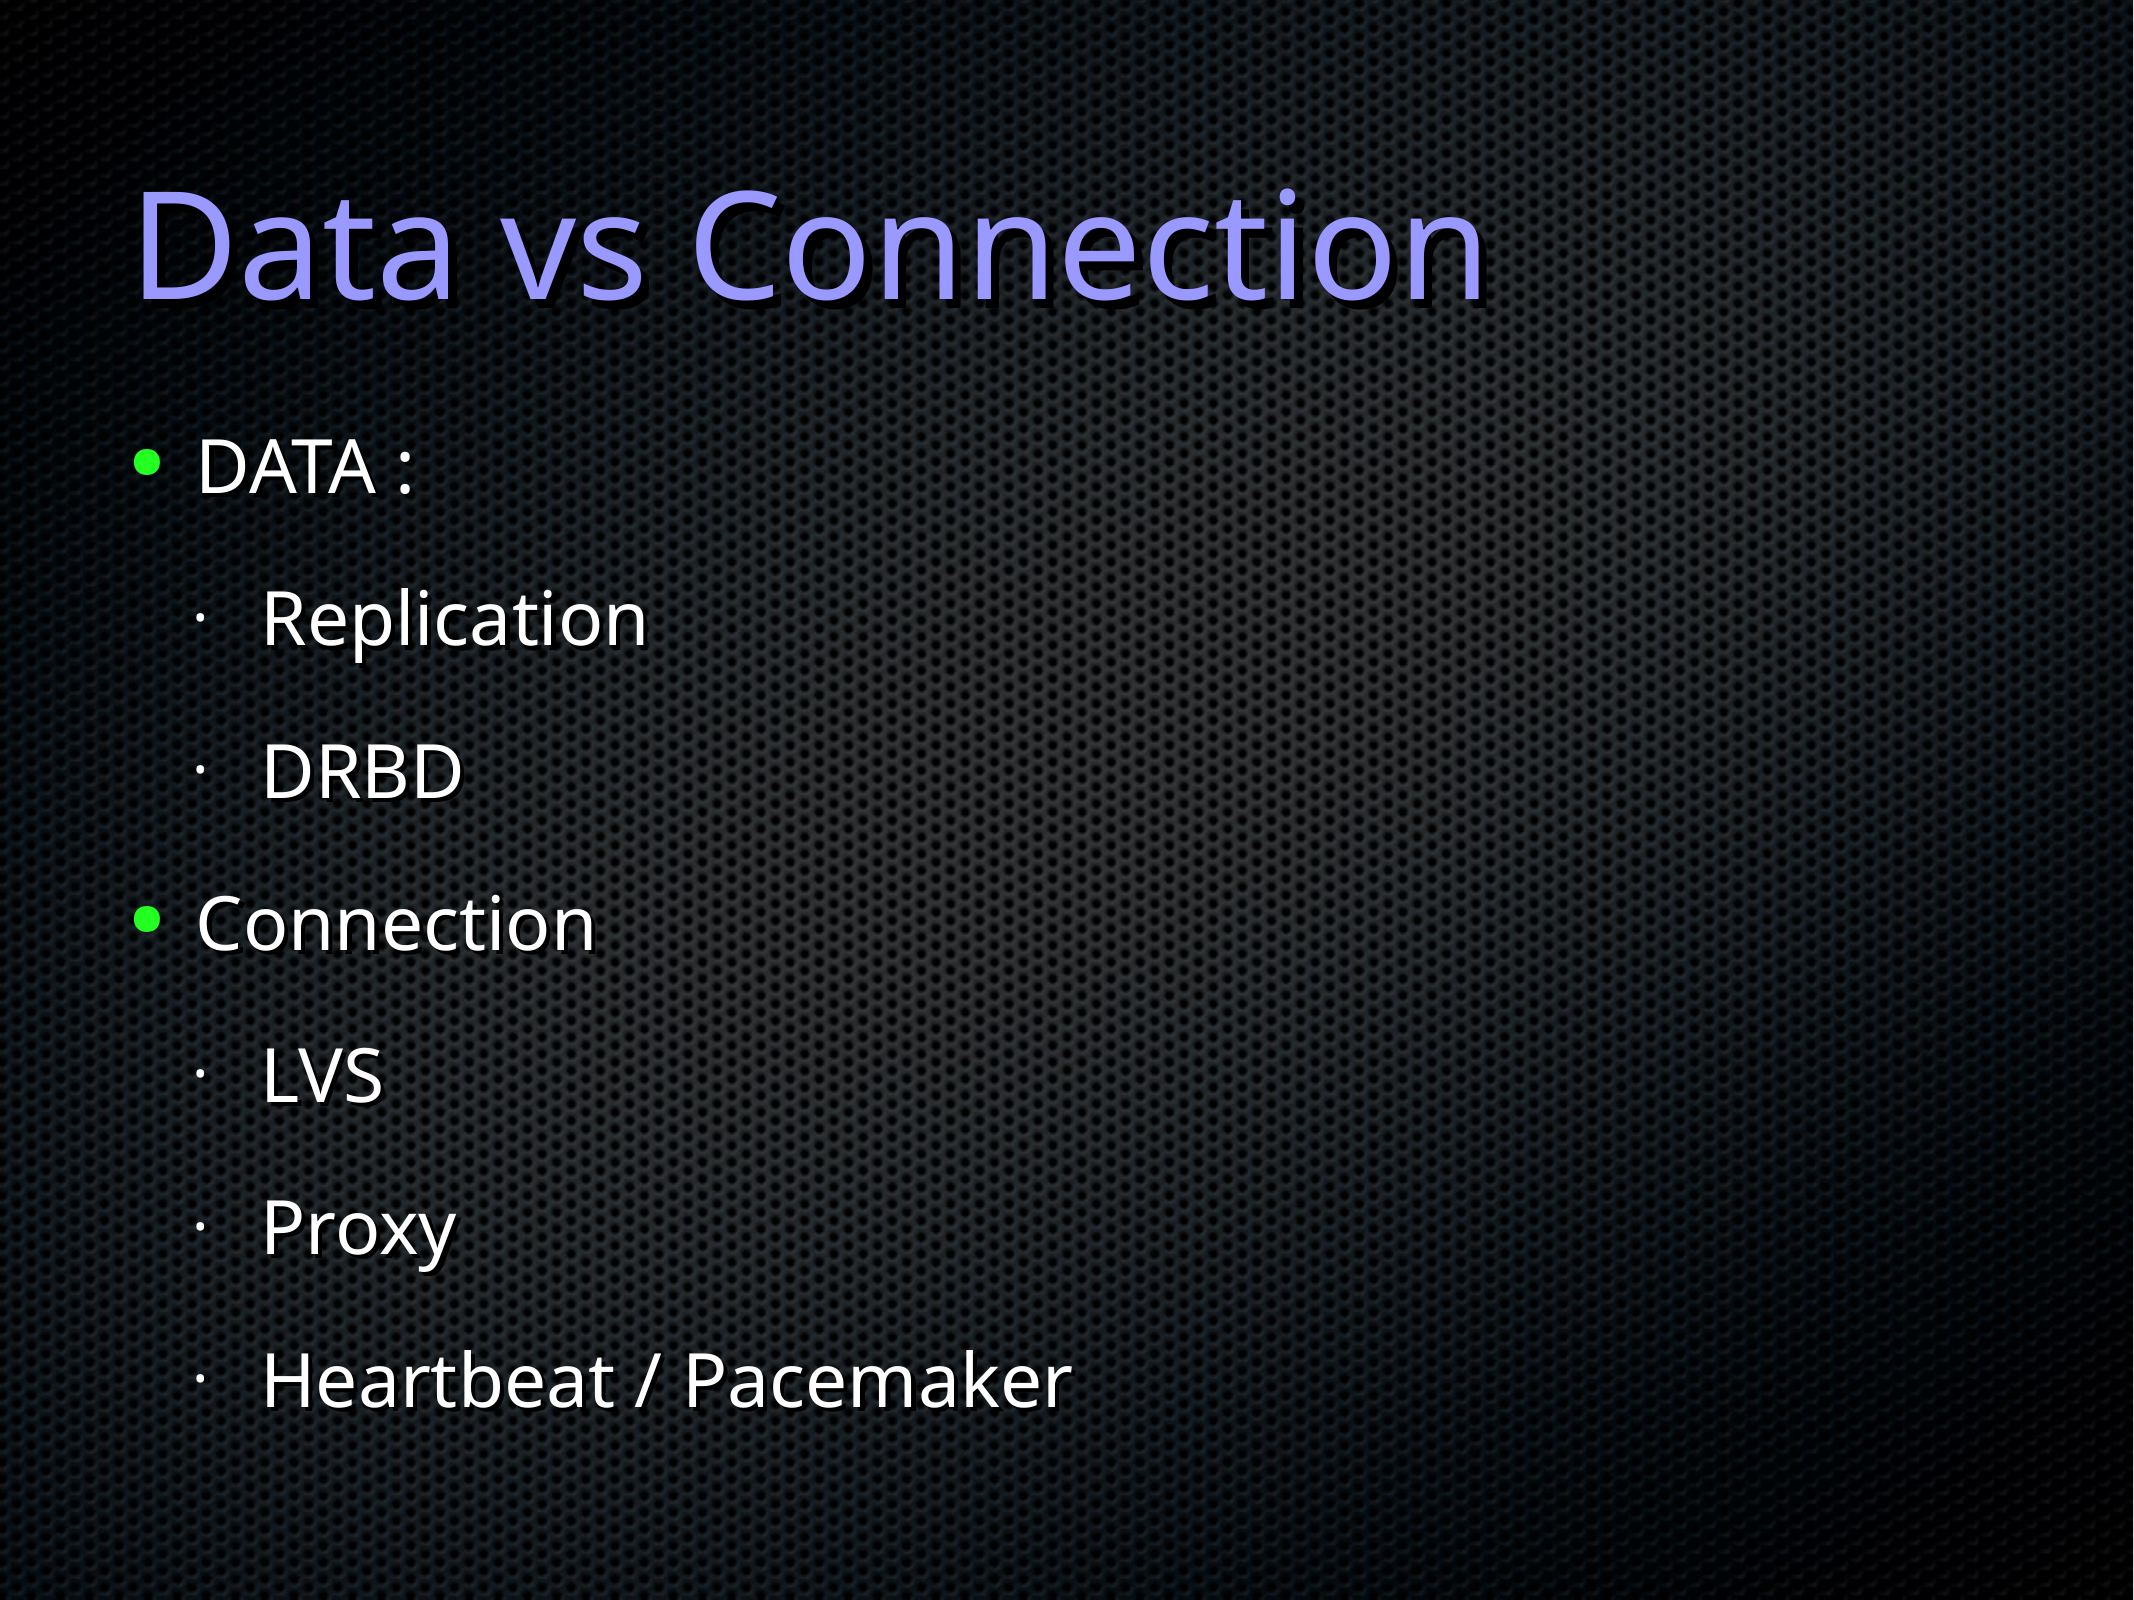

# Data vs Connection
DATA :
Replication
DRBD
Connection
LVS
Proxy
Heartbeat / Pacemaker